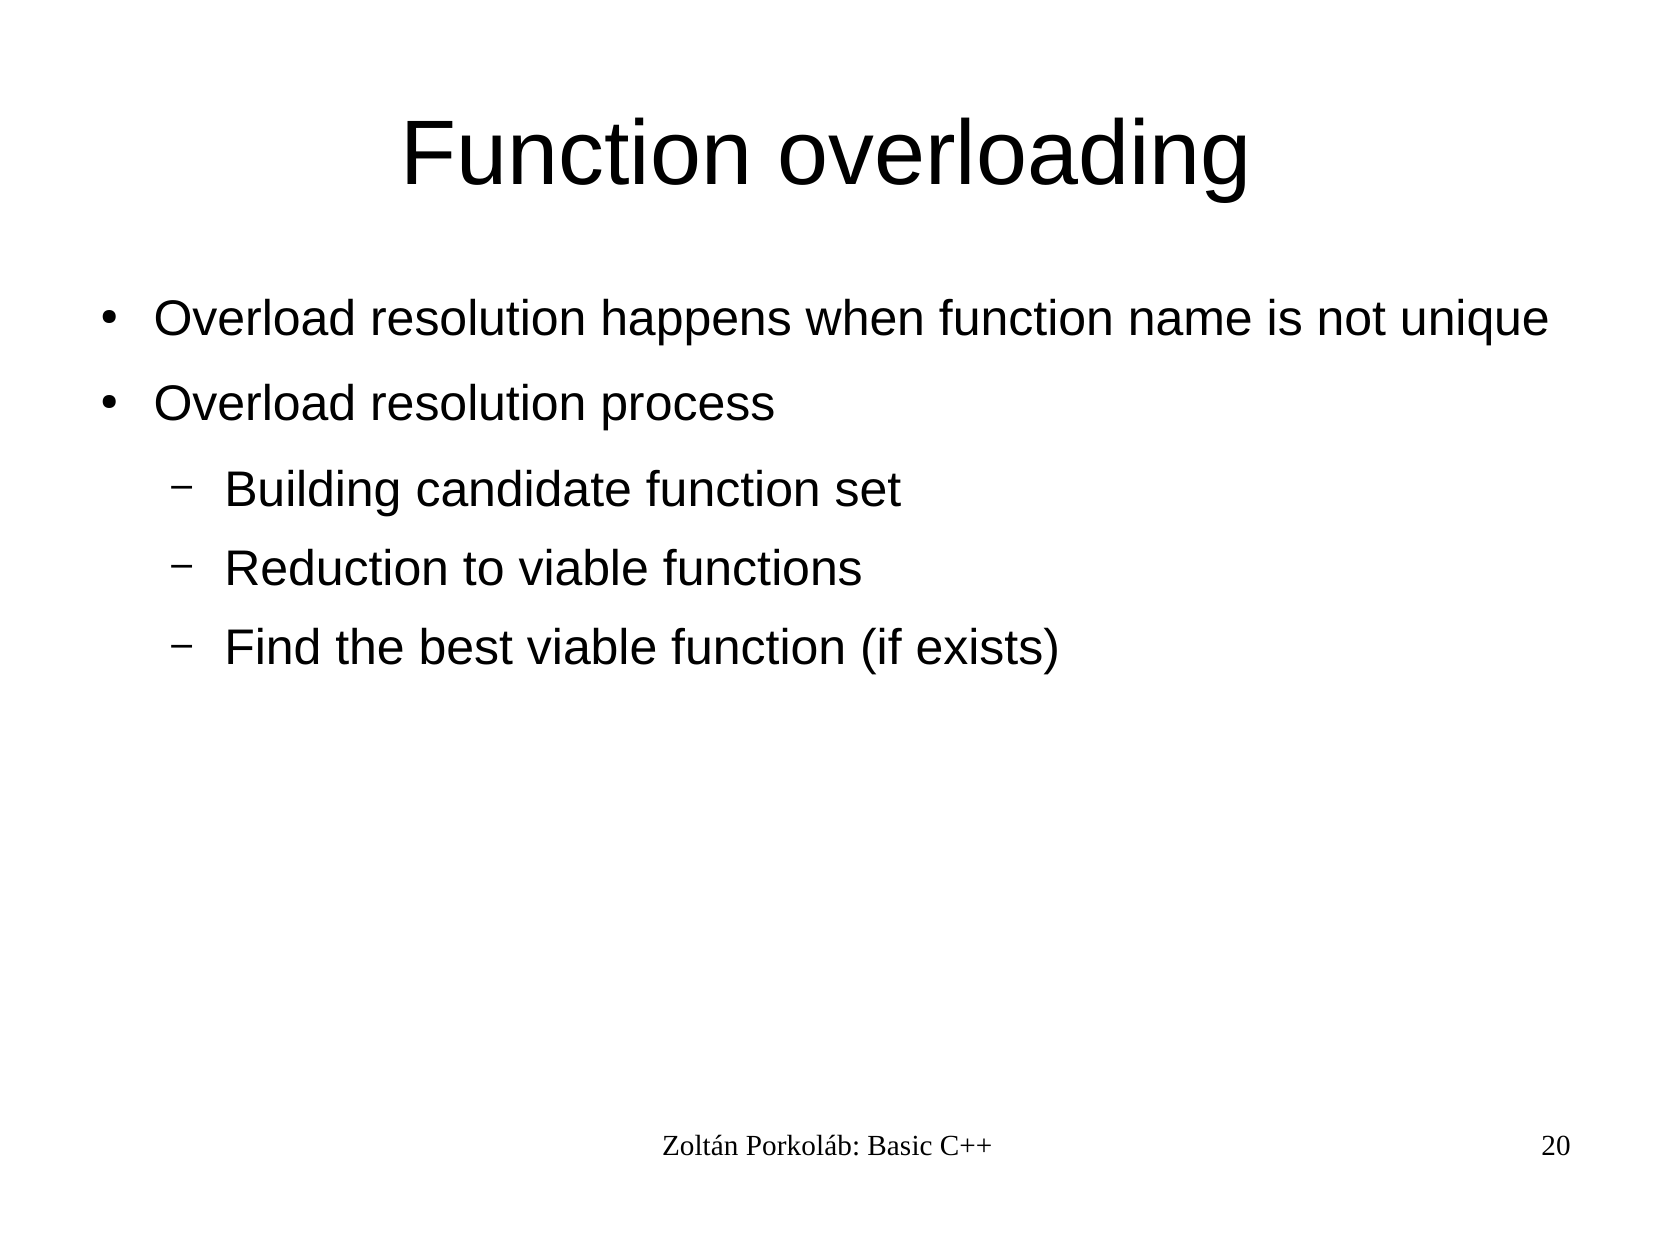

# Function overloading
Overload resolution happens when function name is not unique
Overload resolution process
Building candidate function set
Reduction to viable functions
Find the best viable function (if exists)
Zoltán Porkoláb: Basic C++
20